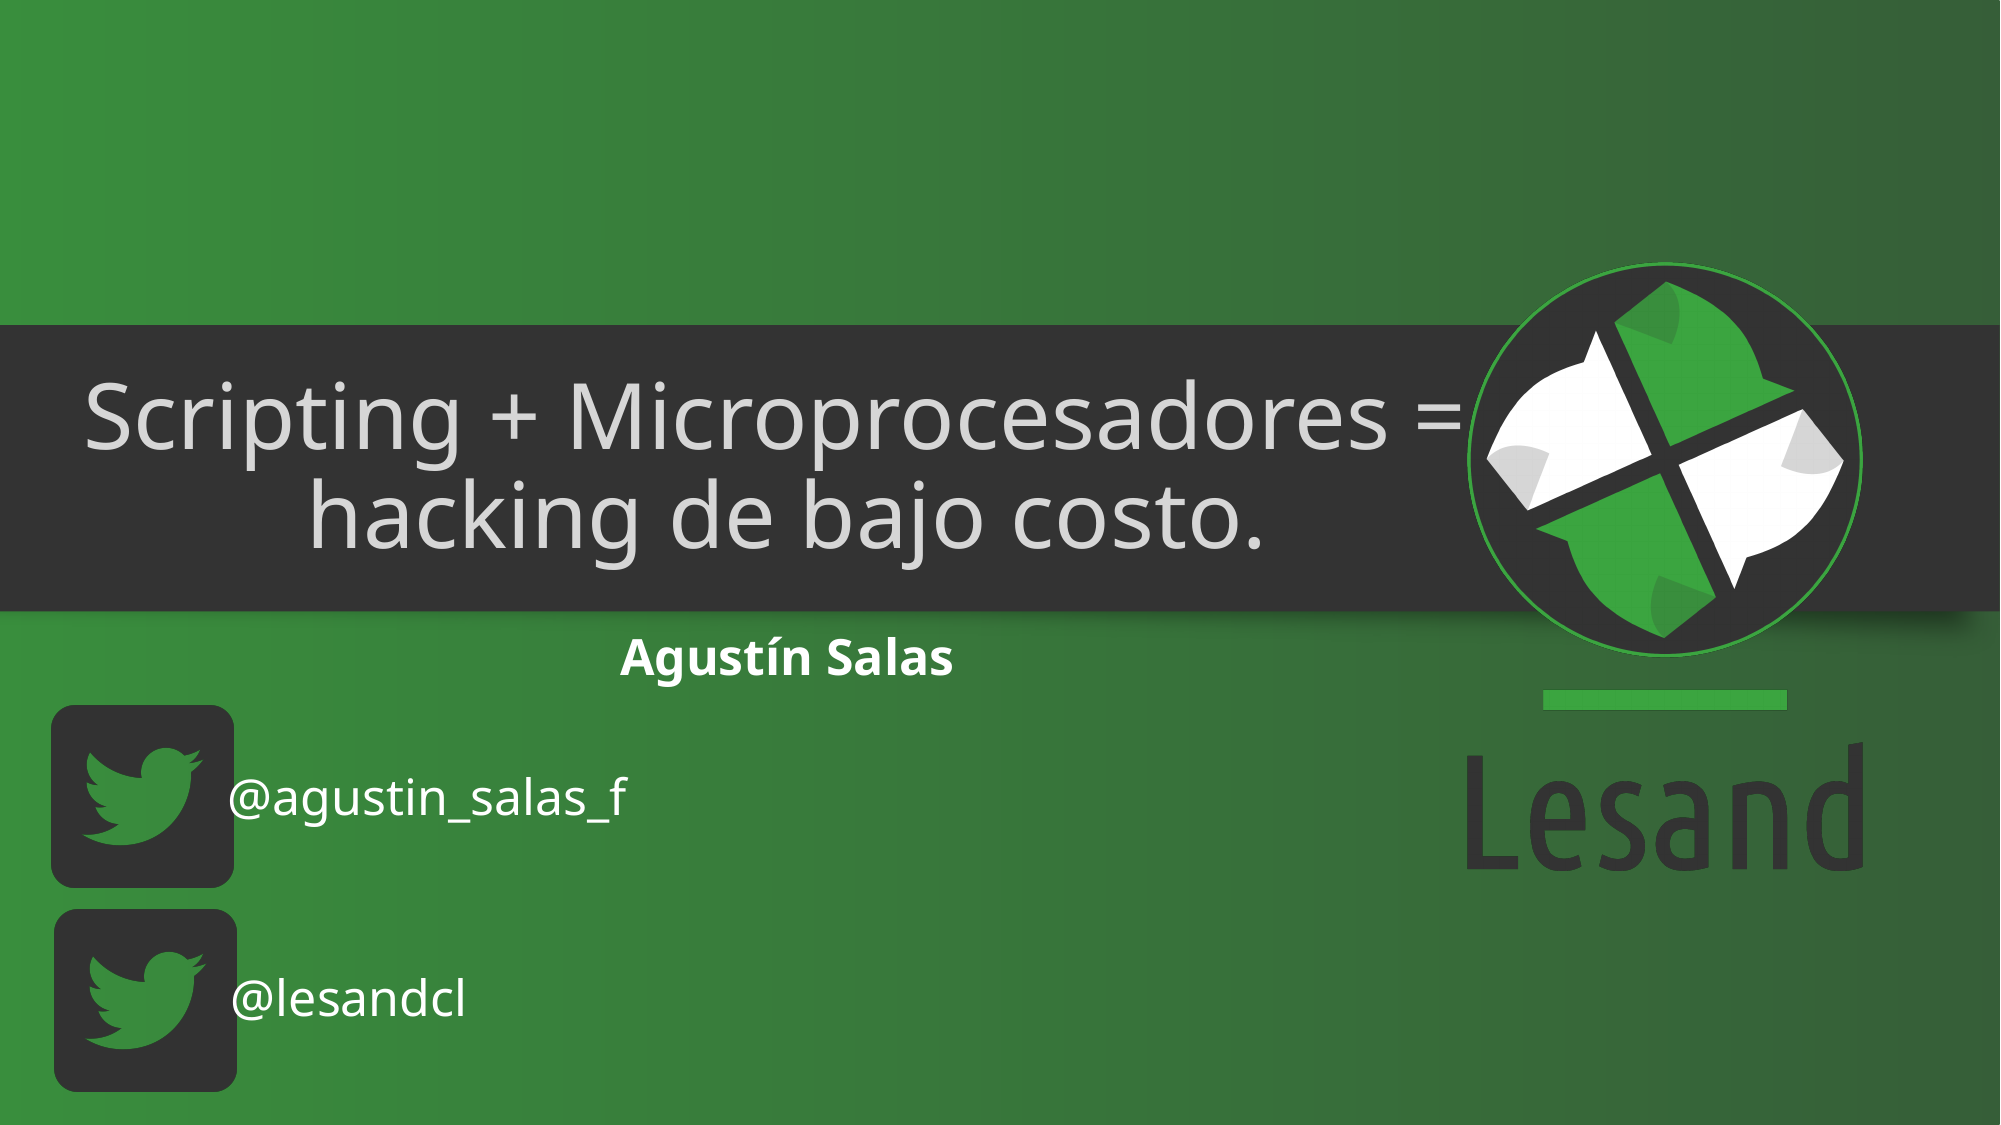

Scripting + Microprocesadores =
hacking de bajo costo.
Agustín Salas
@agustin_salas_f
@lesandcl